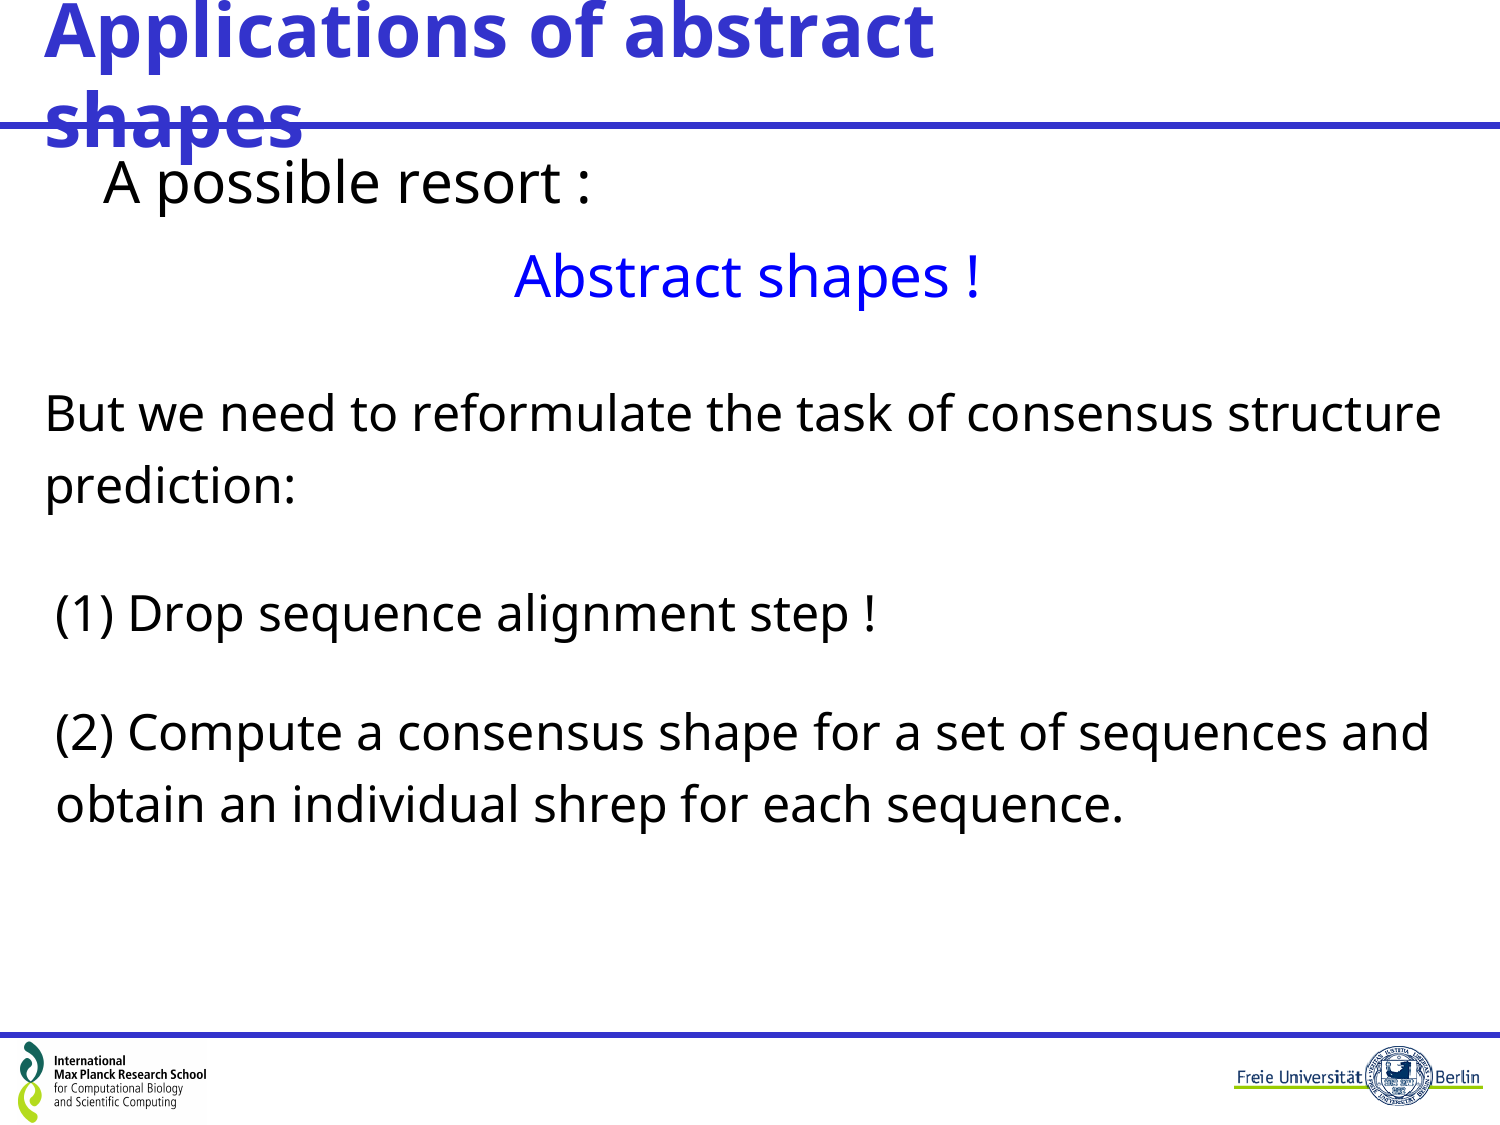

# Applications of abstract shapes
A possible resort :
Abstract shapes !
But we need to reformulate the task of consensus structure
prediction:
(1) Drop sequence alignment step !
(2) Compute a consensus shape for a set of sequences and
obtain an individual shrep for each sequence.